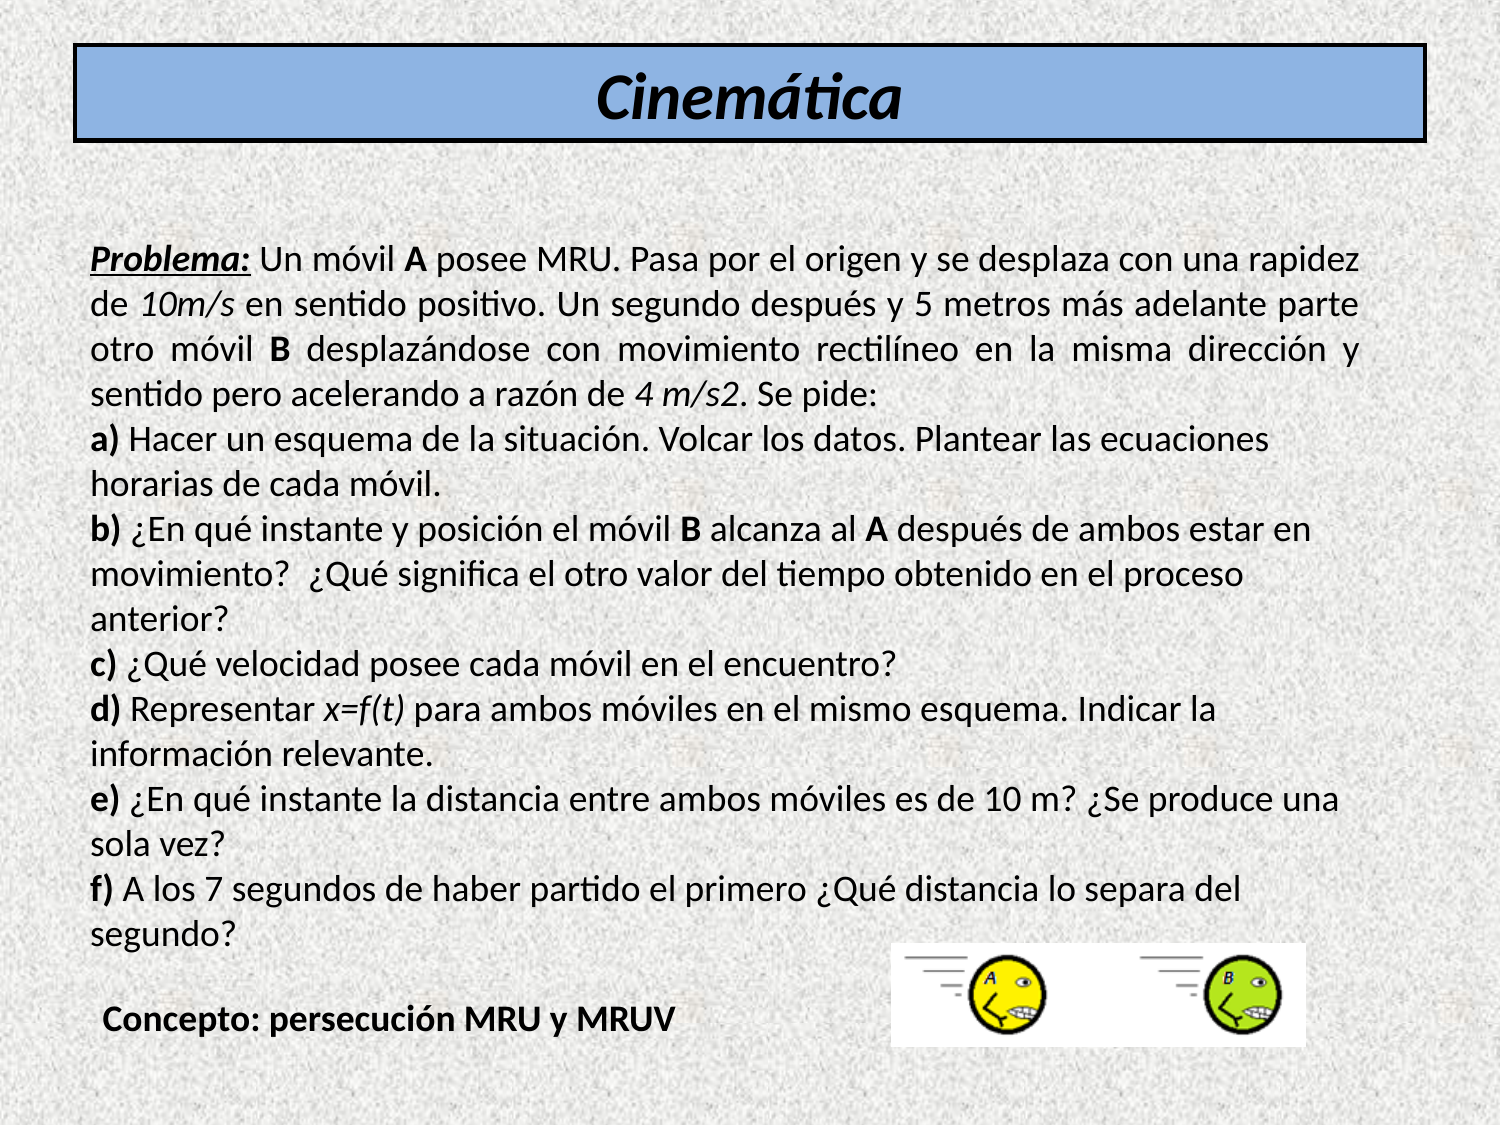

# Cinemática
Problema: Un móvil A posee MRU. Pasa por el origen y se desplaza con una rapidez de 10m/s en sentido positivo. Un segundo después y 5 metros más adelante parte otro móvil B desplazándose con movimiento rectilíneo en la misma dirección y sentido pero acelerando a razón de 4 m/s2. Se pide:
a) Hacer un esquema de la situación. Volcar los datos. Plantear las ecuaciones horarias de cada móvil.
b) ¿En qué instante y posición el móvil B alcanza al A después de ambos estar en movimiento? ¿Qué significa el otro valor del tiempo obtenido en el proceso anterior?
c) ¿Qué velocidad posee cada móvil en el encuentro?
d) Representar x=f(t) para ambos móviles en el mismo esquema. Indicar la información relevante.
e) ¿En qué instante la distancia entre ambos móviles es de 10 m? ¿Se produce una sola vez?
f) A los 7 segundos de haber partido el primero ¿Qué distancia lo separa del segundo?
Concepto: persecución MRU y MRUV